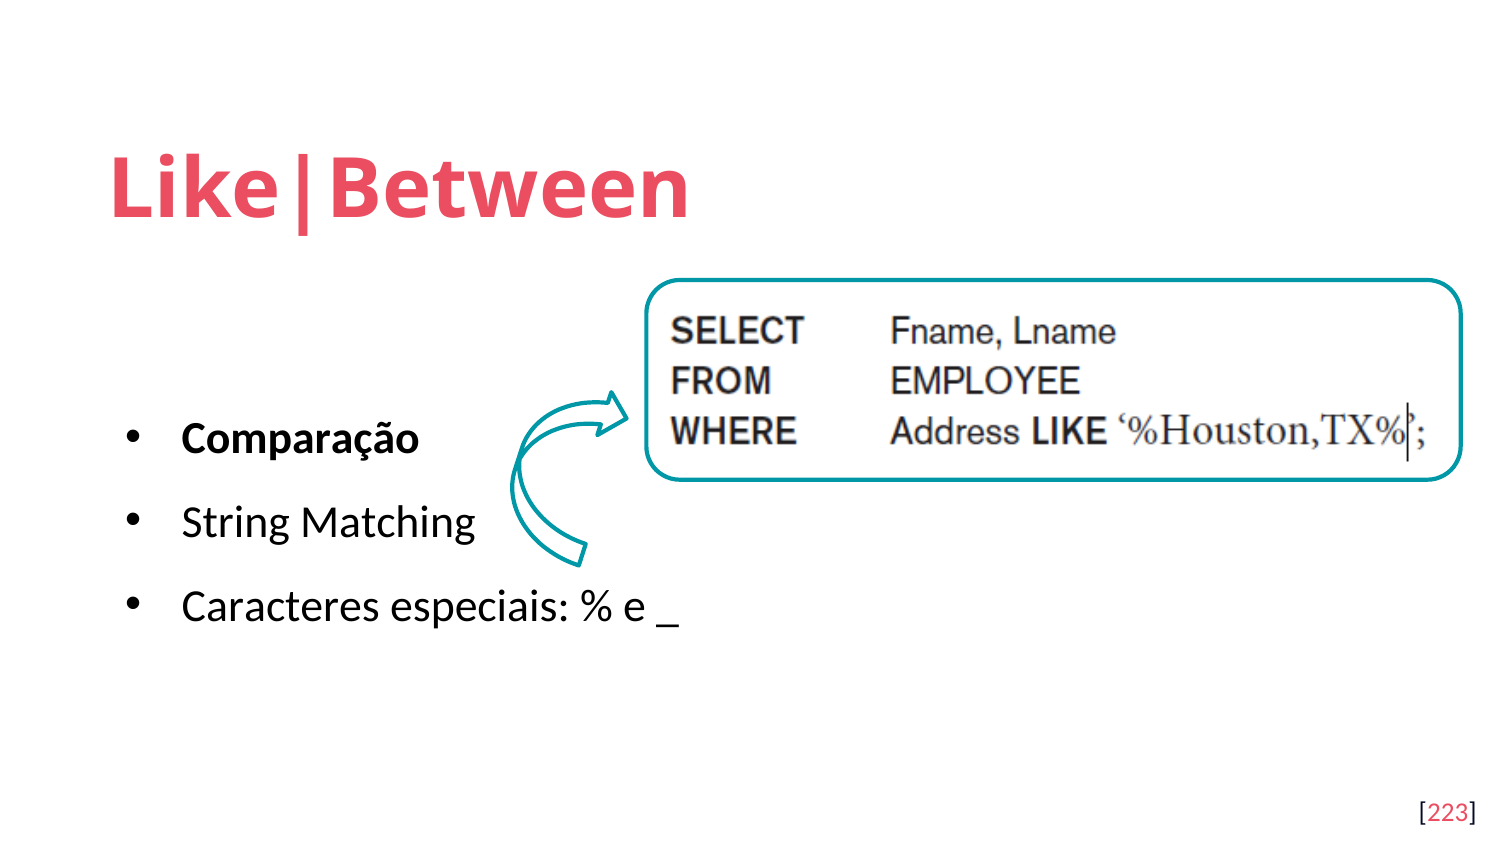

Like|Between
Comparação
String Matching
Caracteres especiais: % e _